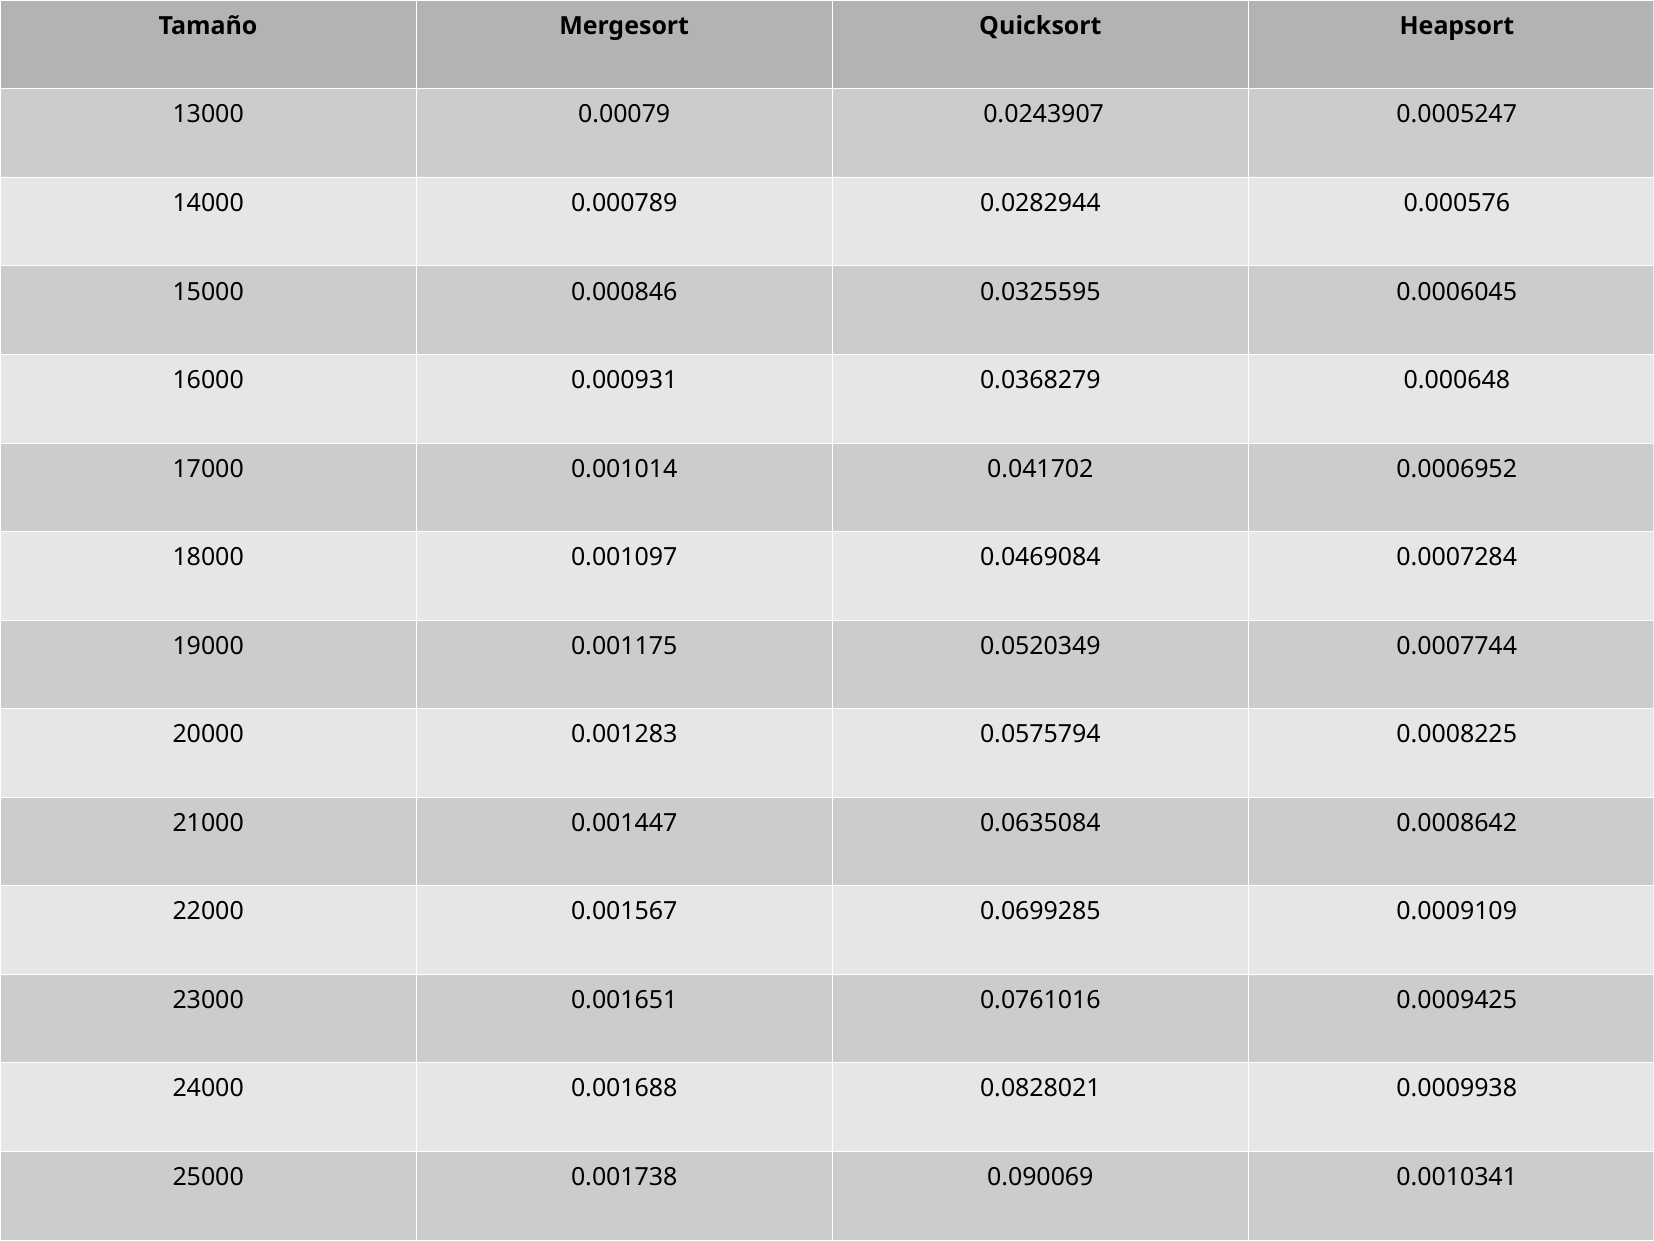

| Tamaño | Mergesort | Quicksort | Heapsort |
| --- | --- | --- | --- |
| 13000 | 0.00079 | 0.0243907 | 0.0005247 |
| 14000 | 0.000789 | 0.0282944 | 0.000576 |
| 15000 | 0.000846 | 0.0325595 | 0.0006045 |
| 16000 | 0.000931 | 0.0368279 | 0.000648 |
| 17000 | 0.001014 | 0.041702 | 0.0006952 |
| 18000 | 0.001097 | 0.0469084 | 0.0007284 |
| 19000 | 0.001175 | 0.0520349 | 0.0007744 |
| 20000 | 0.001283 | 0.0575794 | 0.0008225 |
| 21000 | 0.001447 | 0.0635084 | 0.0008642 |
| 22000 | 0.001567 | 0.0699285 | 0.0009109 |
| 23000 | 0.001651 | 0.0761016 | 0.0009425 |
| 24000 | 0.001688 | 0.0828021 | 0.0009938 |
| 25000 | 0.001738 | 0.090069 | 0.0010341 |
#